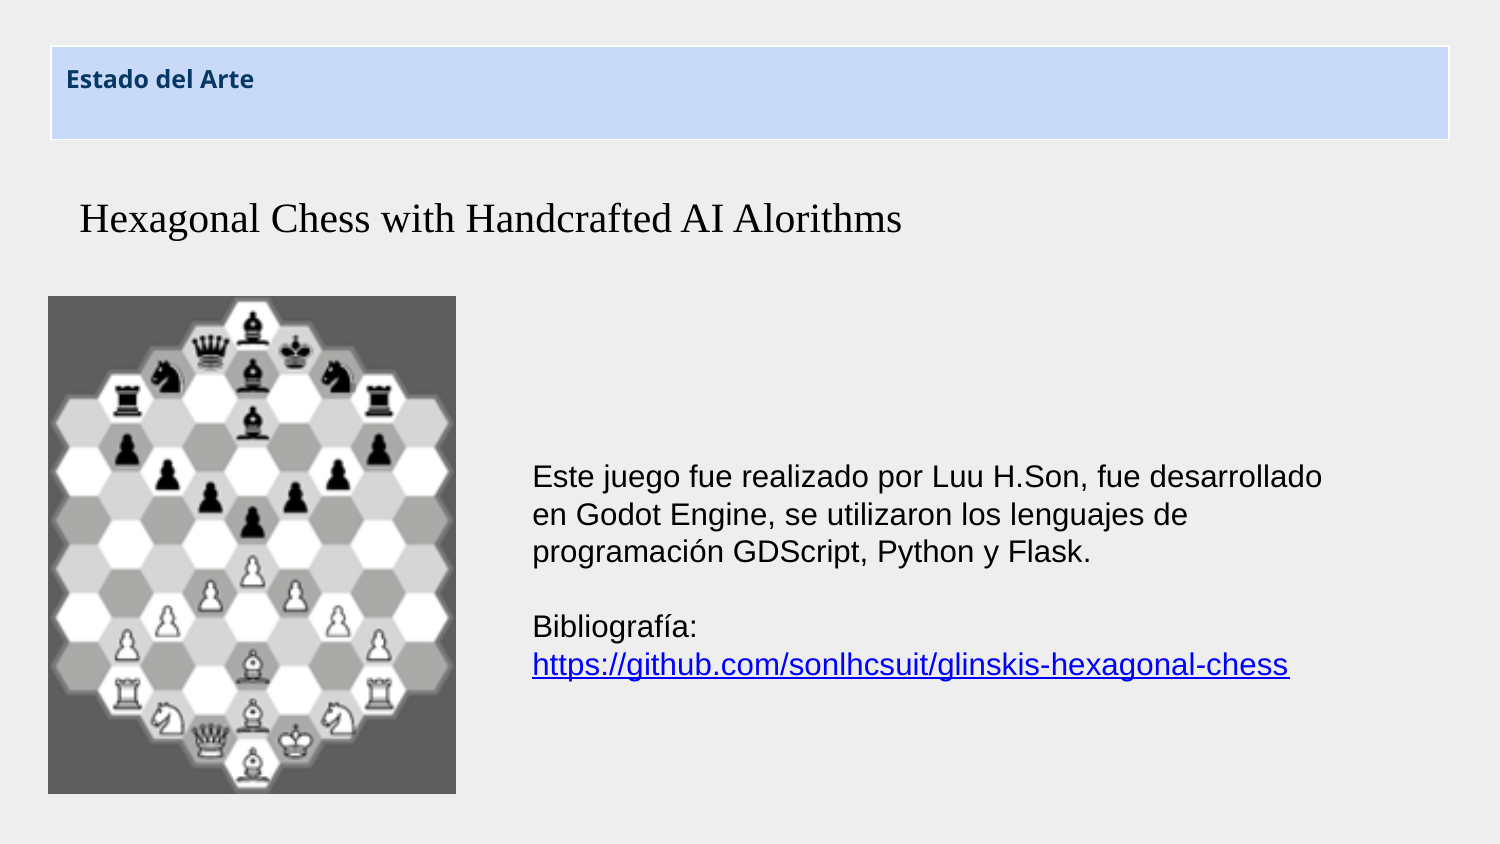

Estado del Arte
Hexagonal Chess with Handcrafted AI Alorithms
Este juego fue realizado por Luu H.Son, fue desarrollado en Godot Engine, se utilizaron los lenguajes de programación GDScript, Python y Flask.
Bibliografía:
https://github.com/sonlhcsuit/glinskis-hexagonal-chess